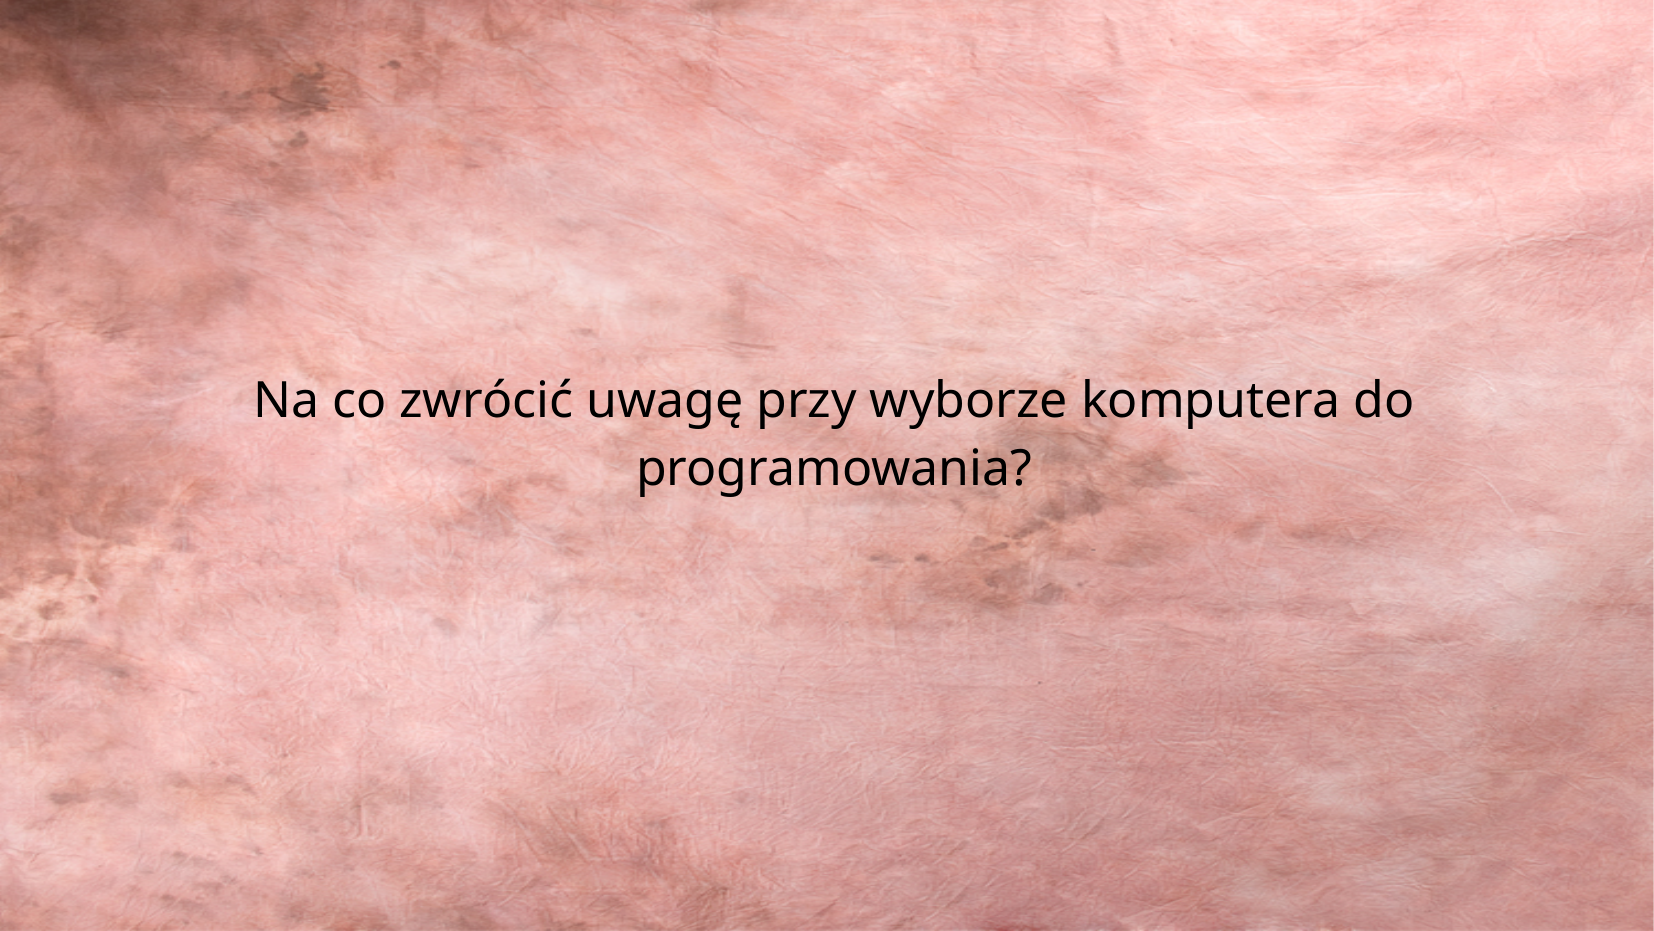

# Na co zwrócić uwagę przy wyborze komputera do programowania?